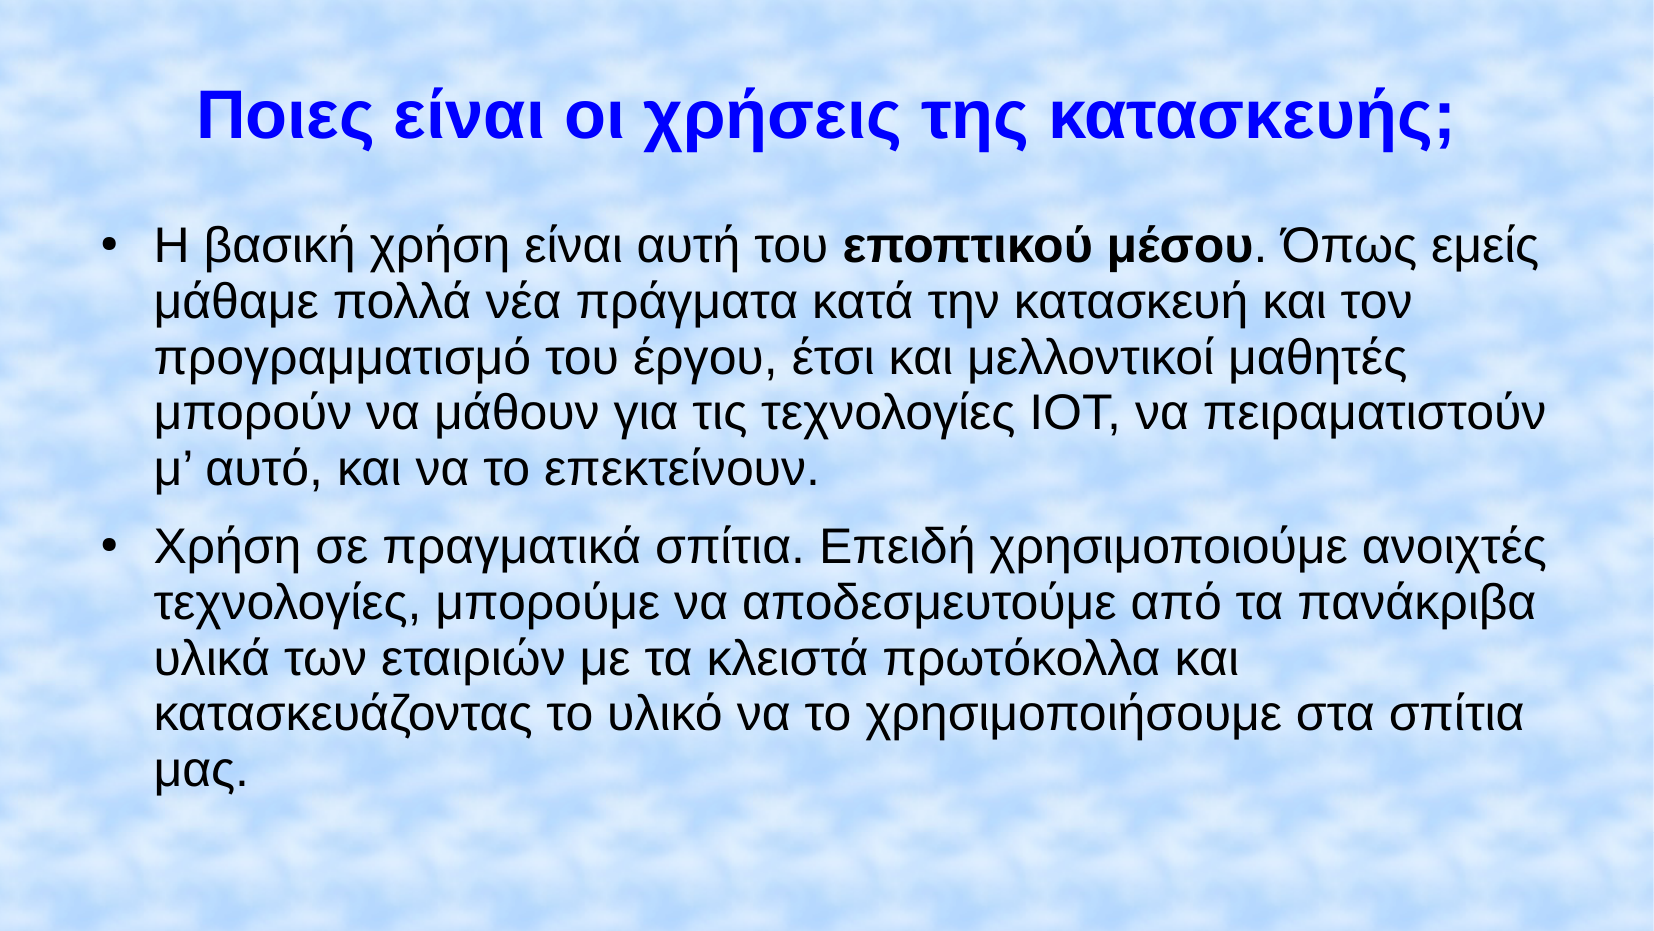

# Ποιες είναι οι χρήσεις της κατασκευής;
Η βασική χρήση είναι αυτή του εποπτικού μέσου. Όπως εμείς μάθαμε πολλά νέα πράγματα κατά την κατασκευή και τον προγραμματισμό του έργου, έτσι και μελλοντικοί μαθητές μπορούν να μάθουν για τις τεχνολογίες IOT, να πειραματιστούν μ’ αυτό, και να το επεκτείνουν.
Χρήση σε πραγματικά σπίτια. Επειδή χρησιμοποιούμε ανοιχτές τεχνολογίες, μπορούμε να αποδεσμευτούμε από τα πανάκριβα υλικά των εταιριών με τα κλειστά πρωτόκολλα και κατασκευάζοντας το υλικό να το χρησιμοποιήσουμε στα σπίτια μας.